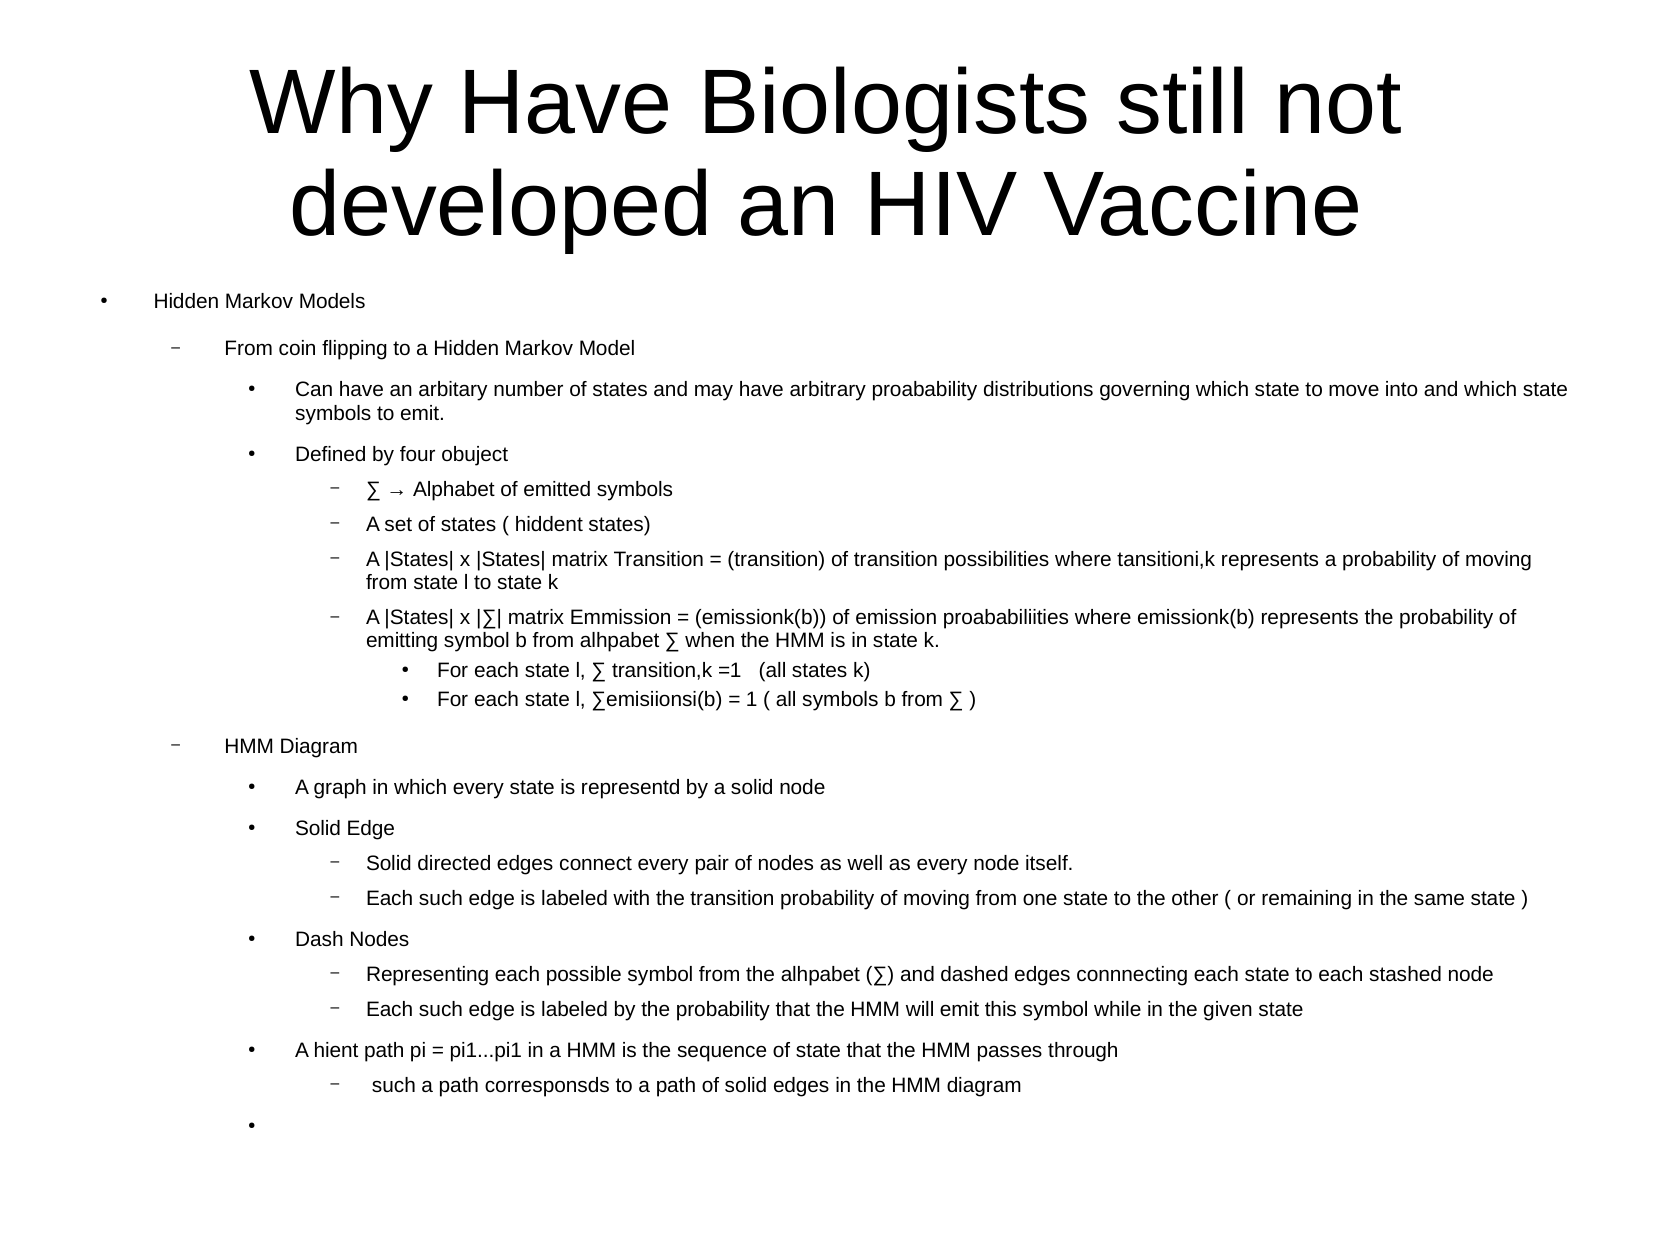

# Why Have Biologists still not developed an HIV Vaccine
Hidden Markov Models
From coin flipping to a Hidden Markov Model
Can have an arbitary number of states and may have arbitrary proabability distributions governing which state to move into and which state symbols to emit.
Defined by four obuject
∑ → Alphabet of emitted symbols
A set of states ( hiddent states)
A |States| x |States| matrix Transition = (transition) of transition possibilities where tansitioni,k represents a probability of moving from state l to state k
A |States| x |∑| matrix Emmission = (emissionk(b)) of emission proababiliities where emissionk(b) represents the probability of emitting symbol b from alhpabet ∑ when the HMM is in state k.
For each state l, ∑ transition,k =1 (all states k)
For each state l, ∑emisiionsi(b) = 1 ( all symbols b from ∑ )
HMM Diagram
A graph in which every state is representd by a solid node
Solid Edge
Solid directed edges connect every pair of nodes as well as every node itself.
Each such edge is labeled with the transition probability of moving from one state to the other ( or remaining in the same state )
Dash Nodes
Representing each possible symbol from the alhpabet (∑) and dashed edges connnecting each state to each stashed node
Each such edge is labeled by the probability that the HMM will emit this symbol while in the given state
A hient path pi = pi1...pi1 in a HMM is the sequence of state that the HMM passes through
 such a path corresponsds to a path of solid edges in the HMM diagram